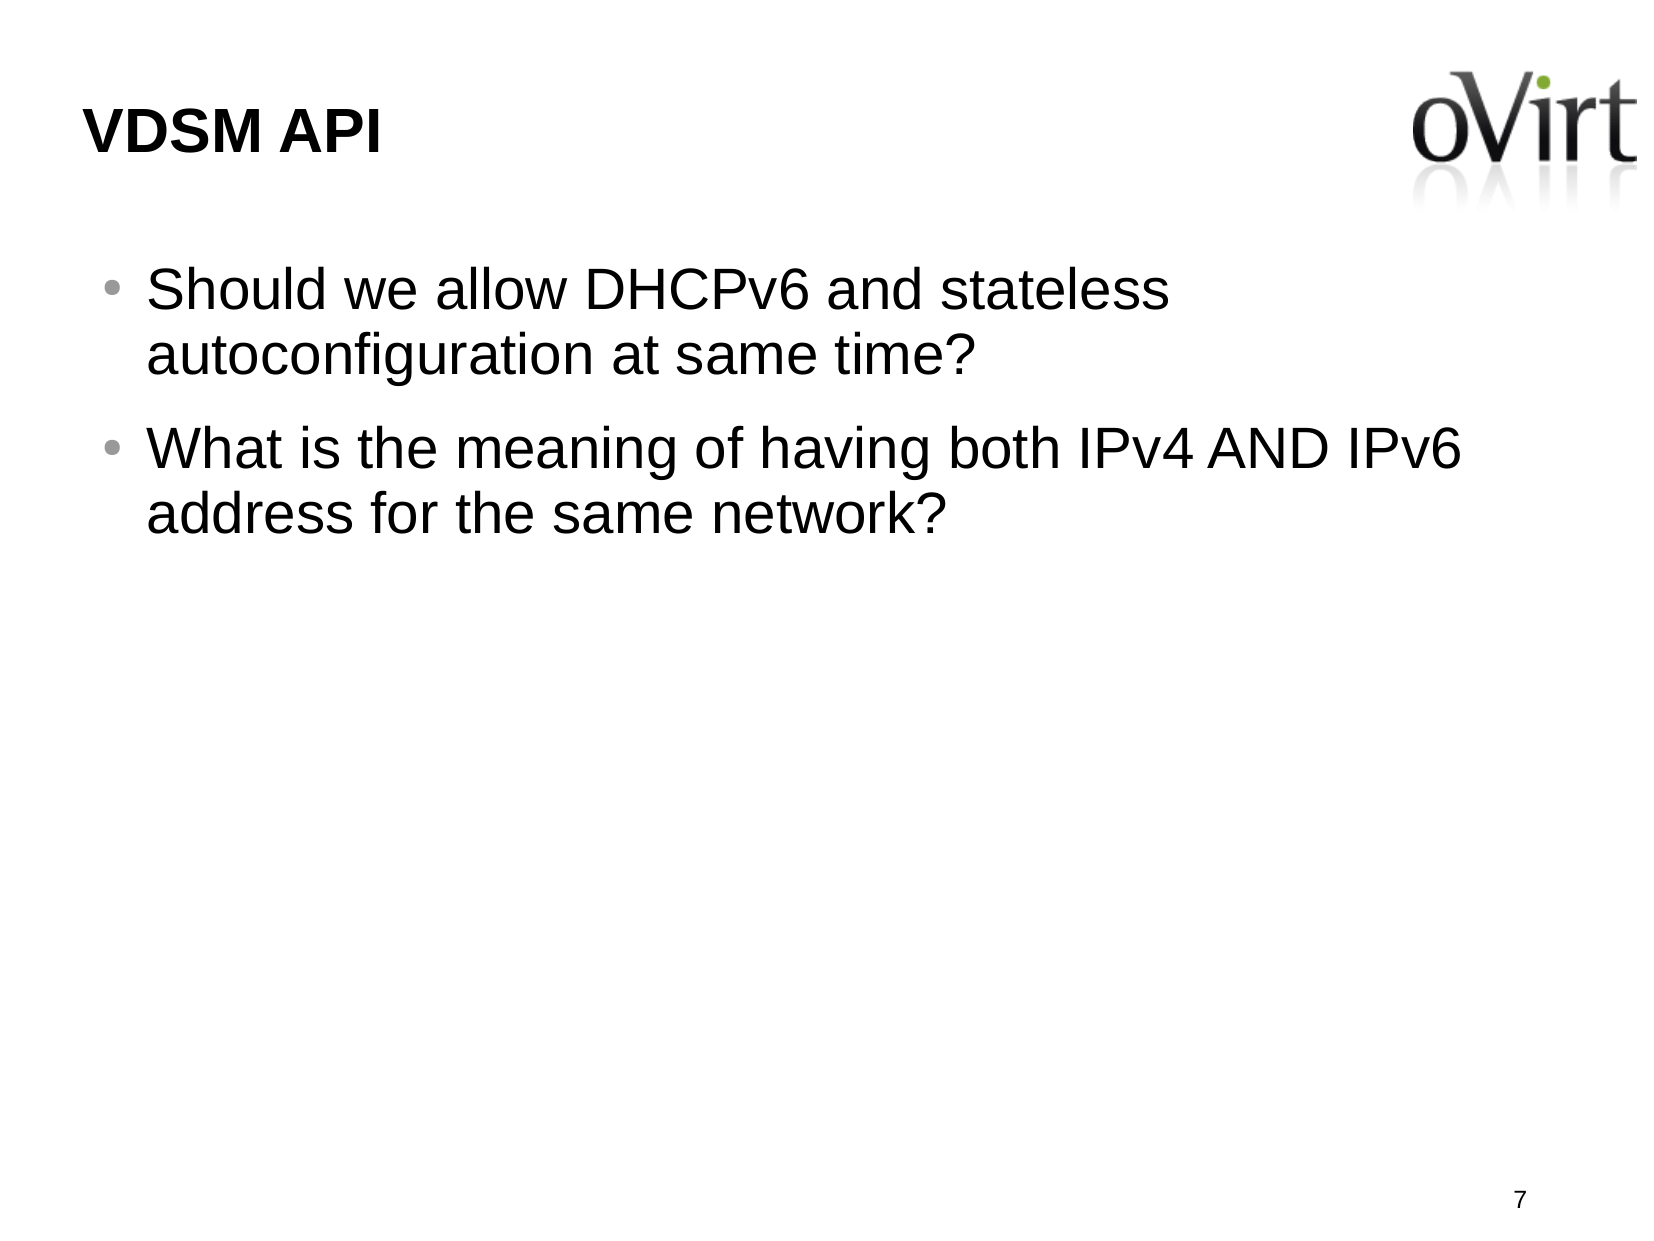

# VDSM API
Should we allow DHCPv6 and stateless autoconfiguration at same time?
What is the meaning of having both IPv4 AND IPv6 address for the same network?